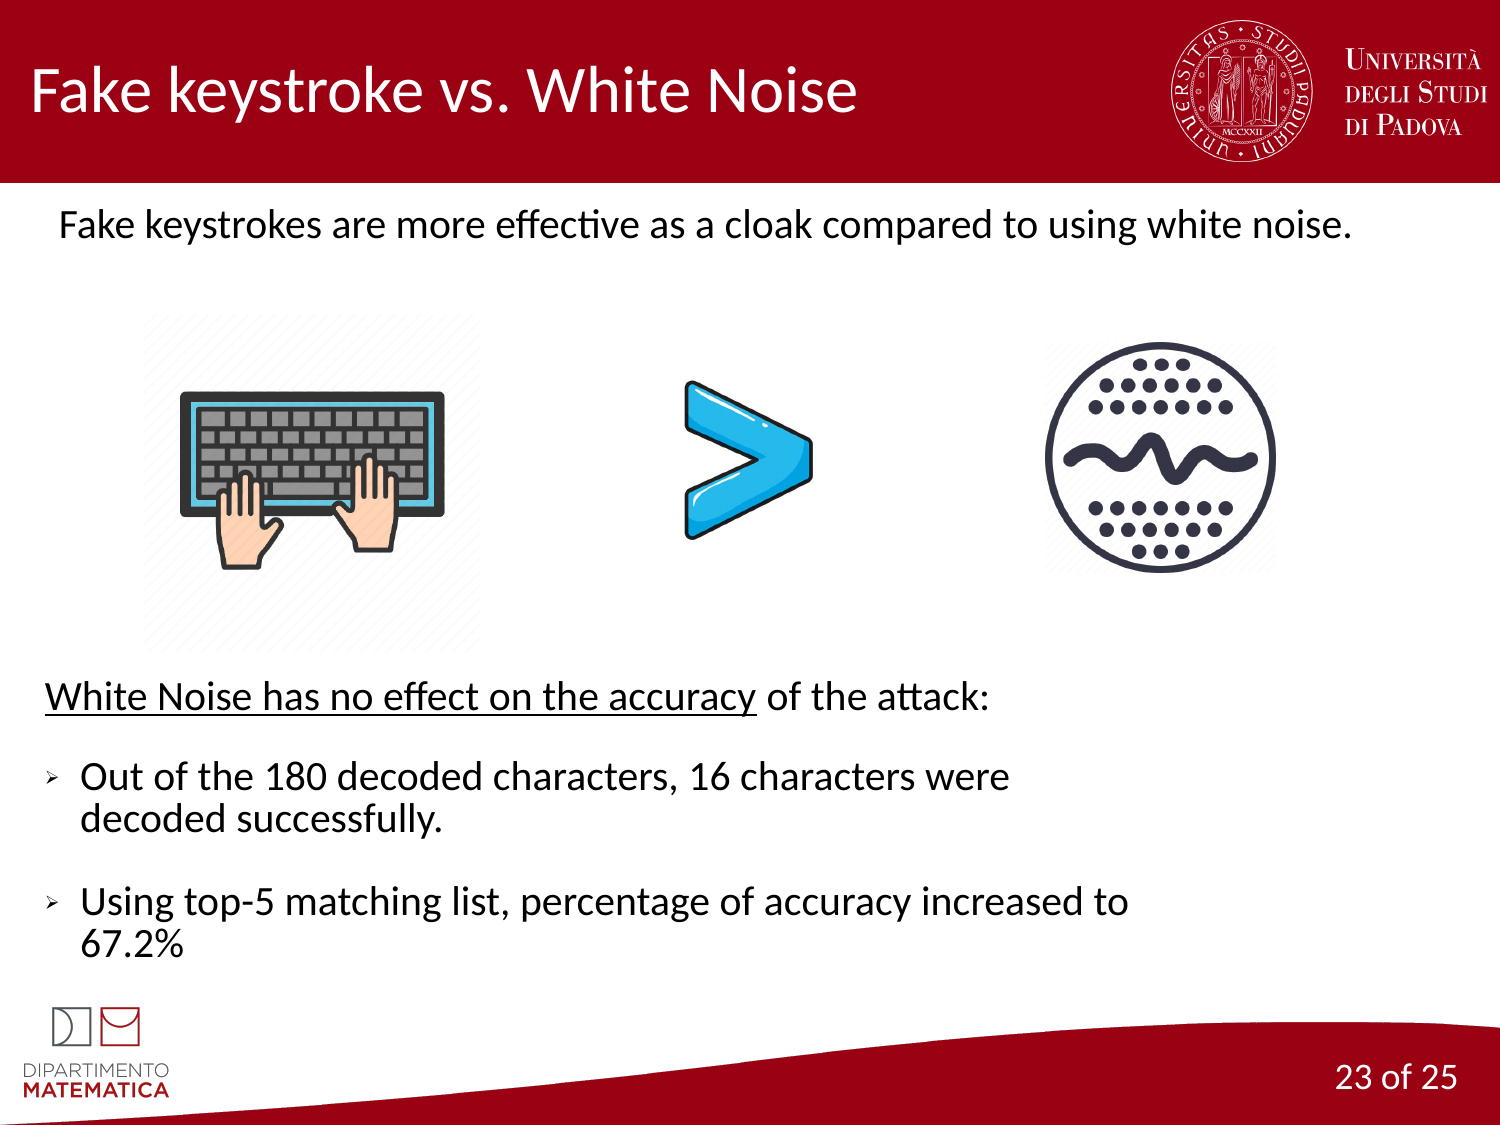

# Fake keystroke vs. White Noise
Fake keystrokes are more effective as a cloak compared to using white noise.
White Noise has no effect on the accuracy of the attack:
Out of the 180 decoded characters, 16 characters were 		decoded successfully.
Using top-5 matching list, percentage of accuracy increased to 67.2%
 of 25